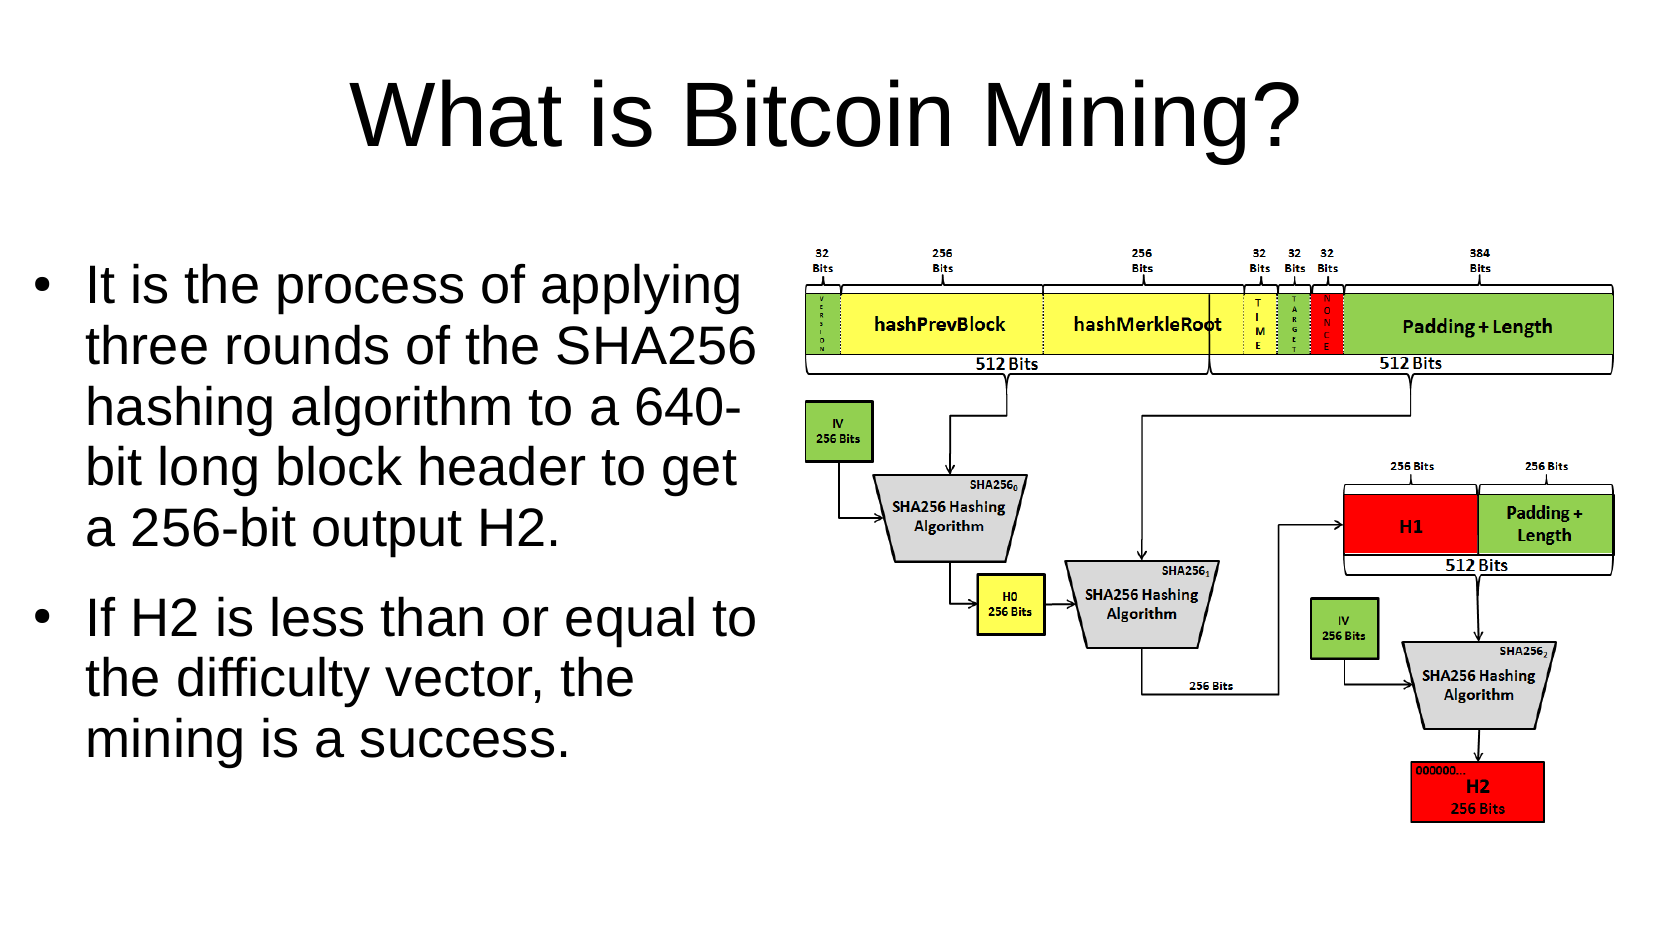

# What is Bitcoin Mining?
It is the process of applying three rounds of the SHA256 hashing algorithm to a 640-bit long block header to get a 256-bit output H2.
If H2 is less than or equal to the difficulty vector, the mining is a success.